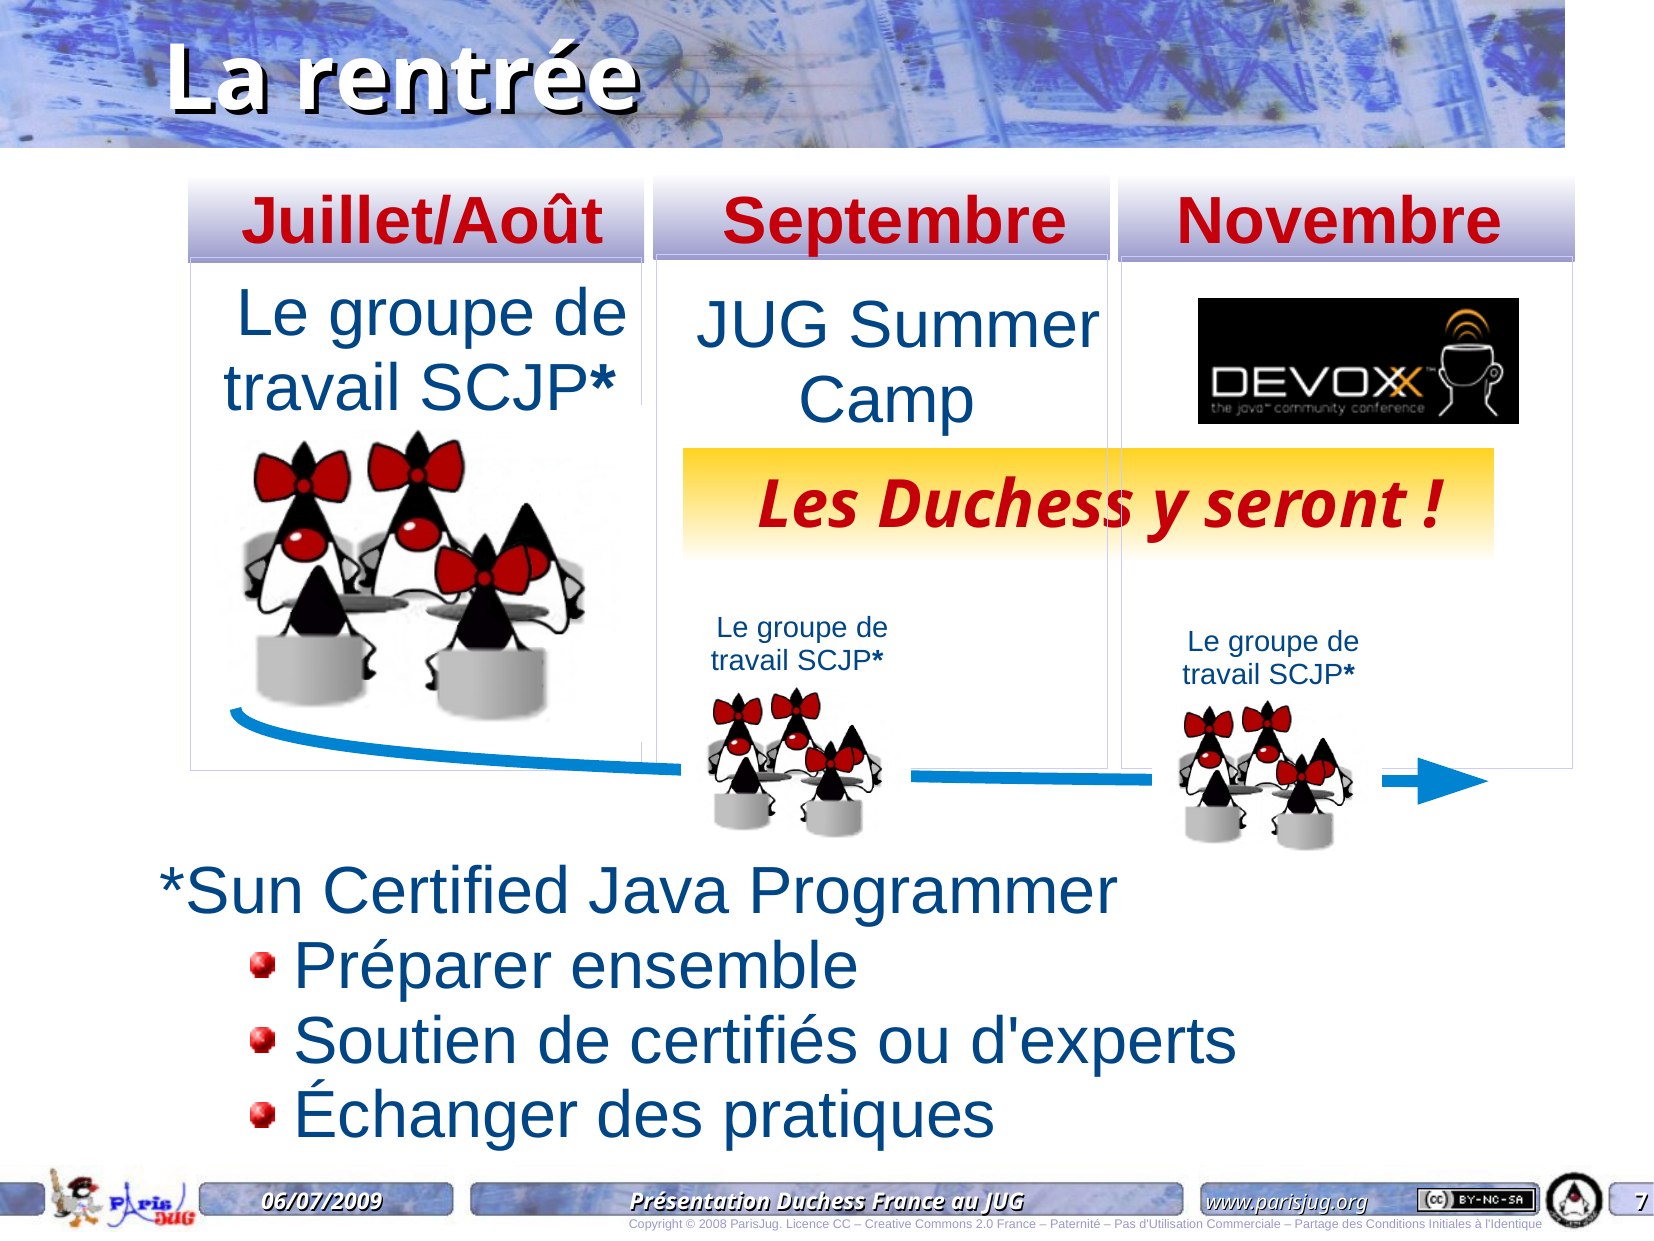

# La rentrée
Septembre
Septembre
Juillet/Août
Novembre
Le groupe de travail SCJP*
JUG Summer Camp
Les Duchess y seront !
Le groupe de travail SCJP*
Le groupe de travail SCJP*
*Sun Certified Java Programmer
 Préparer ensemble
 Soutien de certifiés ou d'experts
 Échanger des pratiques
06/07/2009
Présentation Duchess France au JUG
7